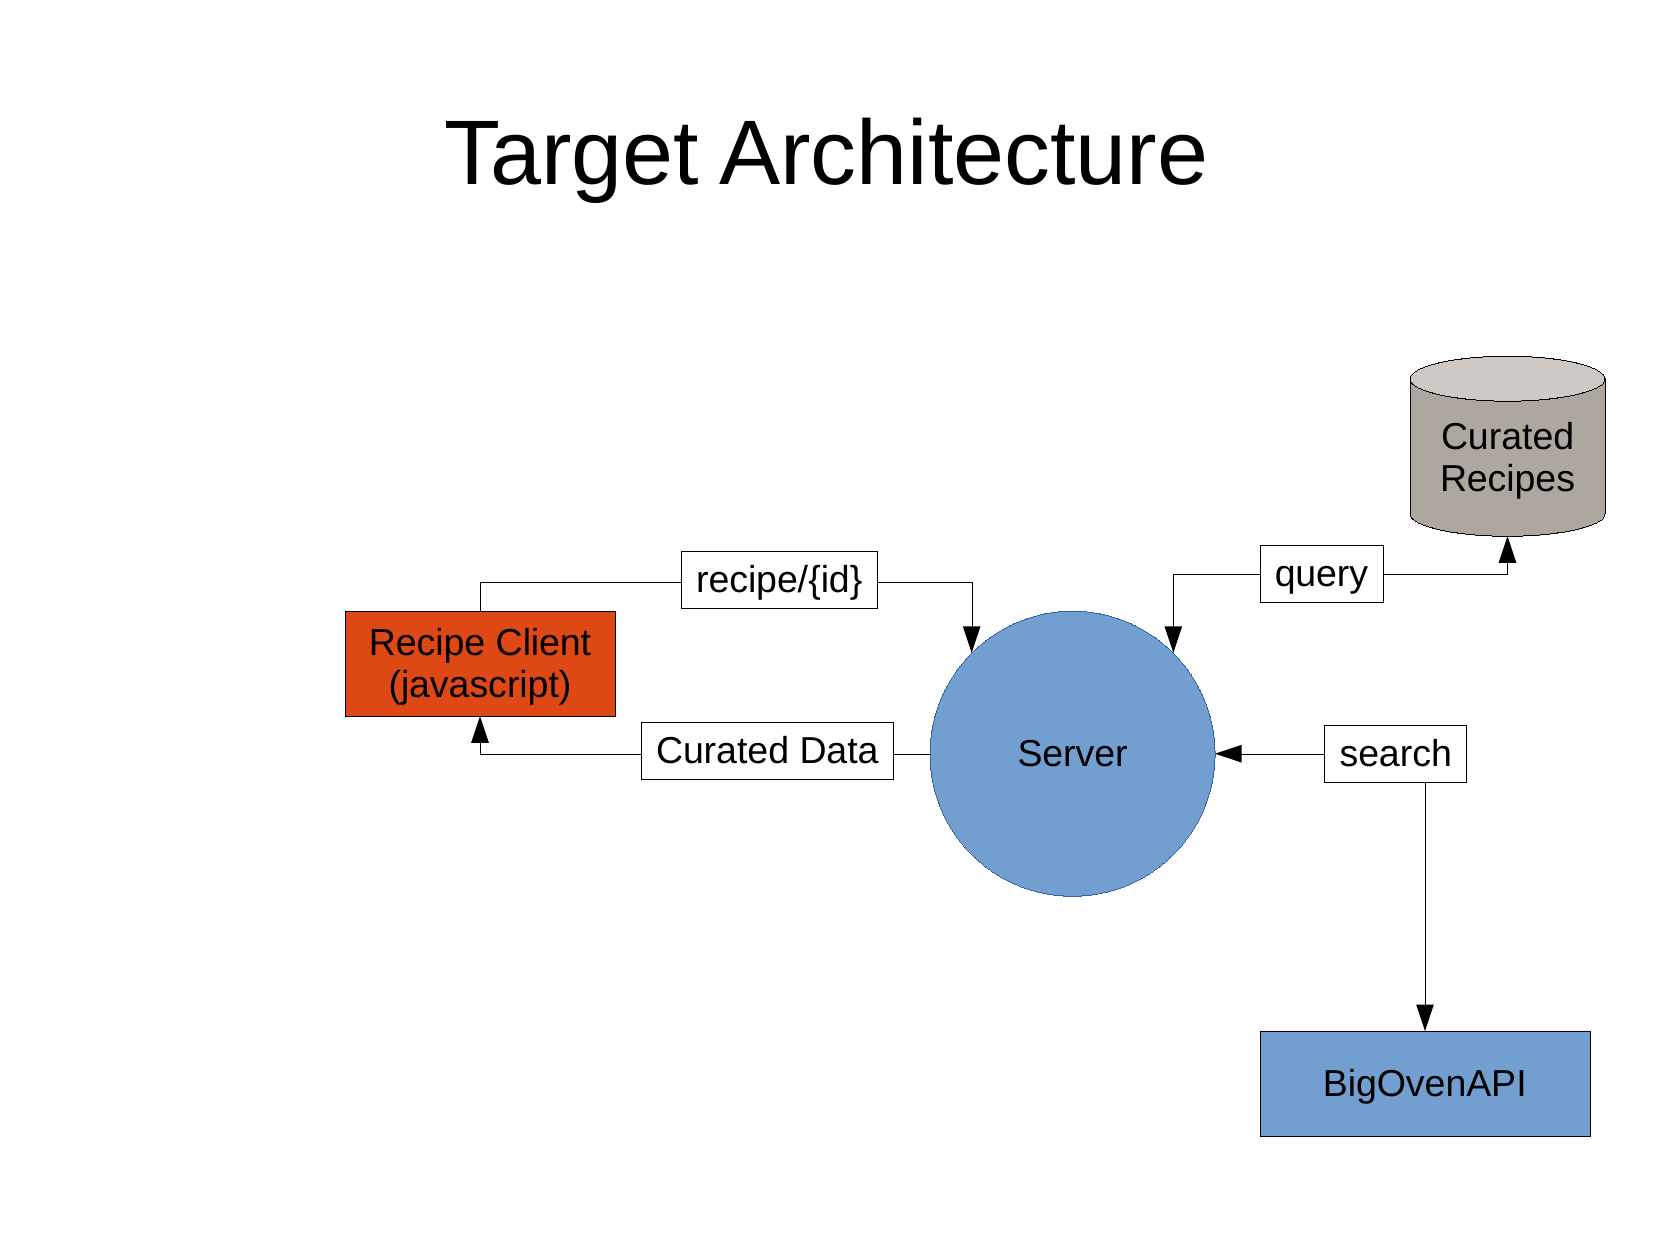

# Target Architecture
Curated
Recipes
query
recipe/{id}
Recipe Client
(javascript)
Server
Curated Data
search
BigOvenAPI